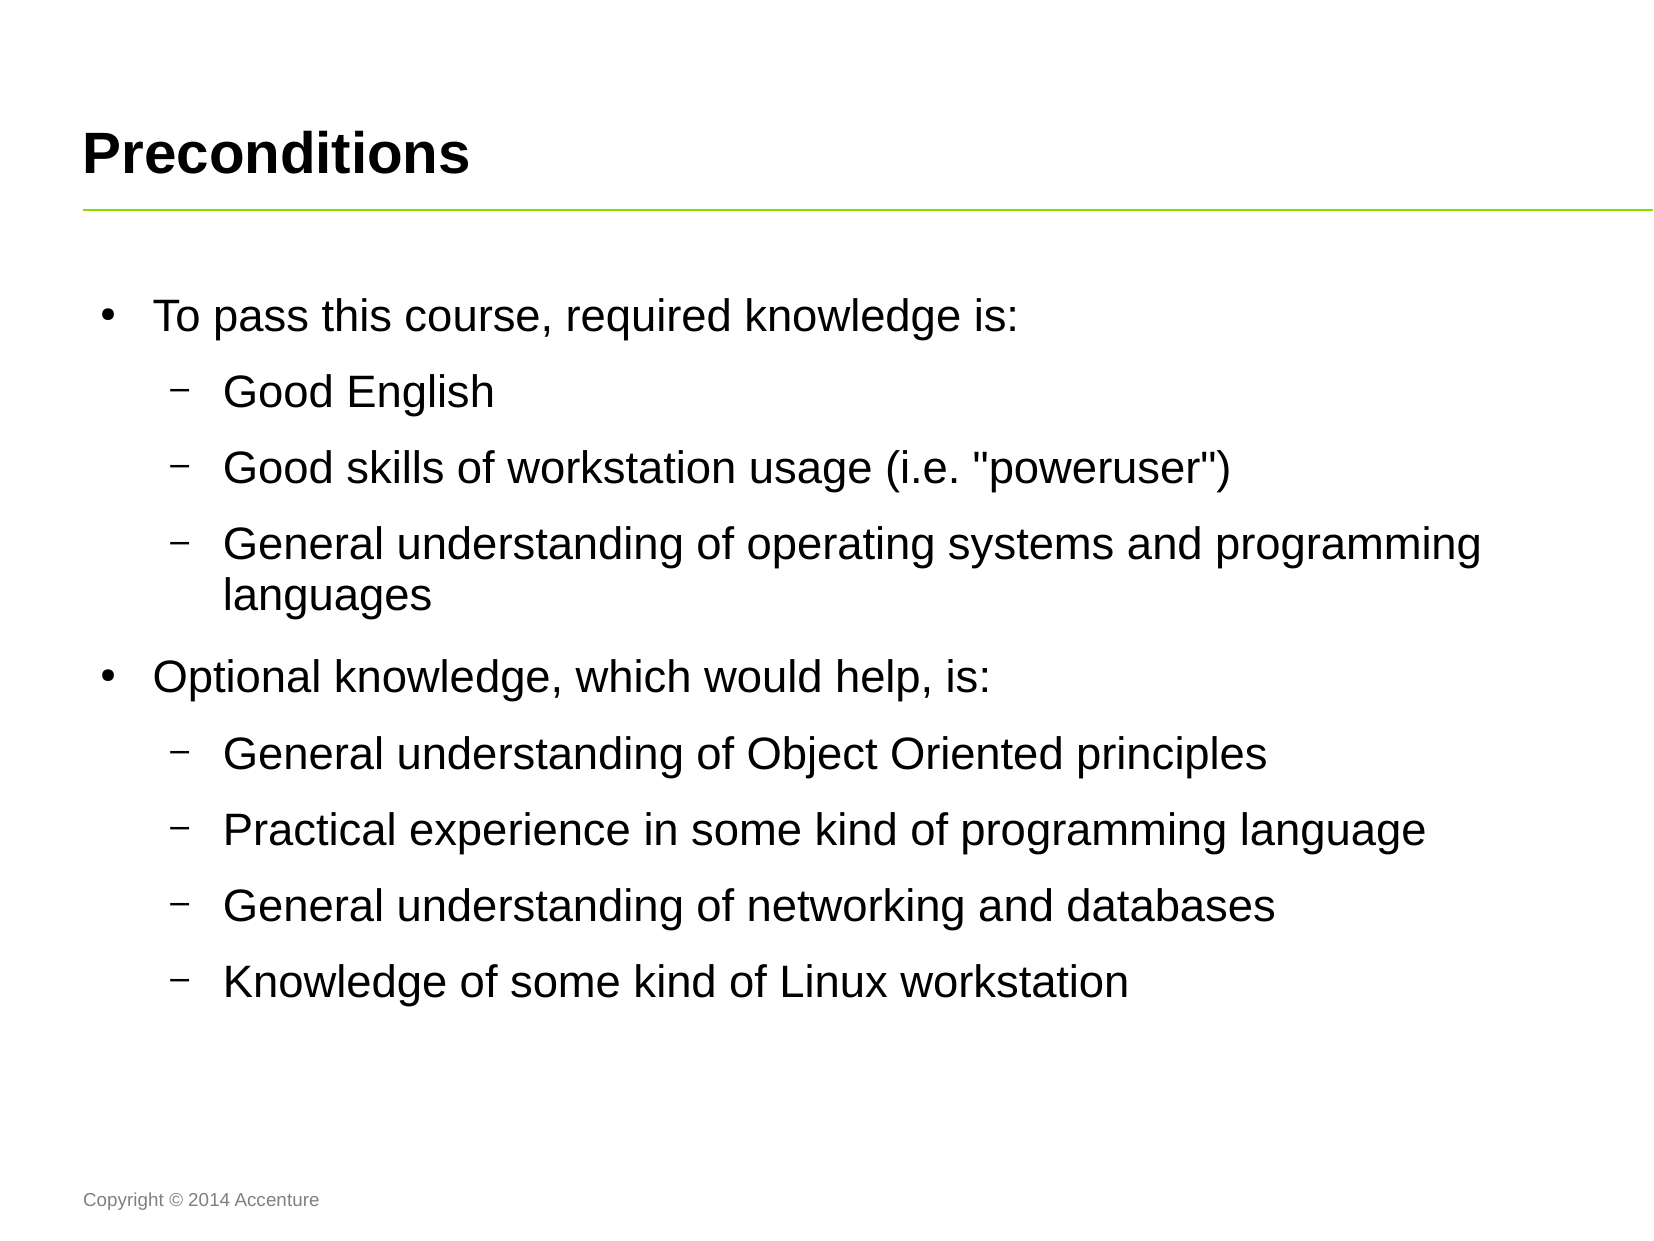

# Preconditions
To pass this course, required knowledge is:
Good English
Good skills of workstation usage (i.e. "poweruser")
General understanding of operating systems and programming languages
Optional knowledge, which would help, is:
General understanding of Object Oriented principles
Practical experience in some kind of programming language
General understanding of networking and databases
Knowledge of some kind of Linux workstation